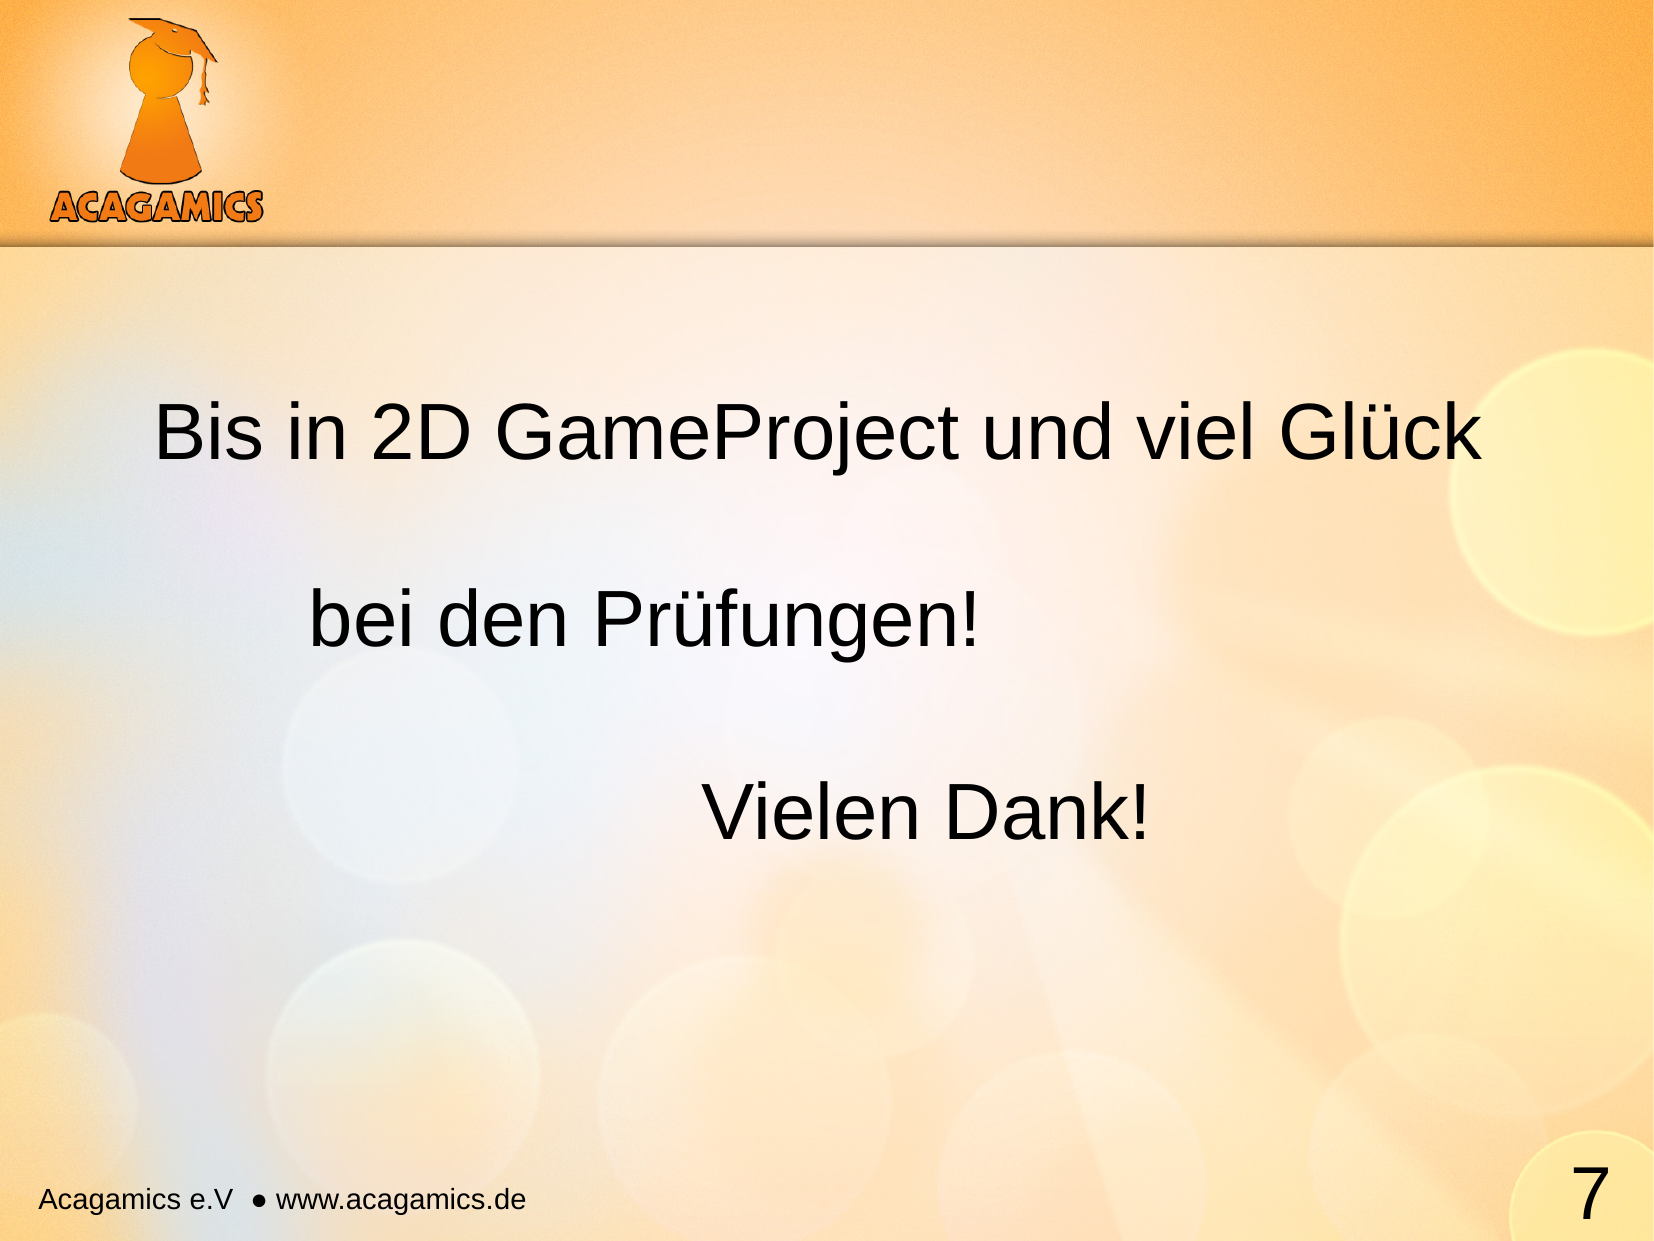

#
Bis in 2D GameProject und viel Glück bei den Prüfungen!
 Vielen Dank!
7